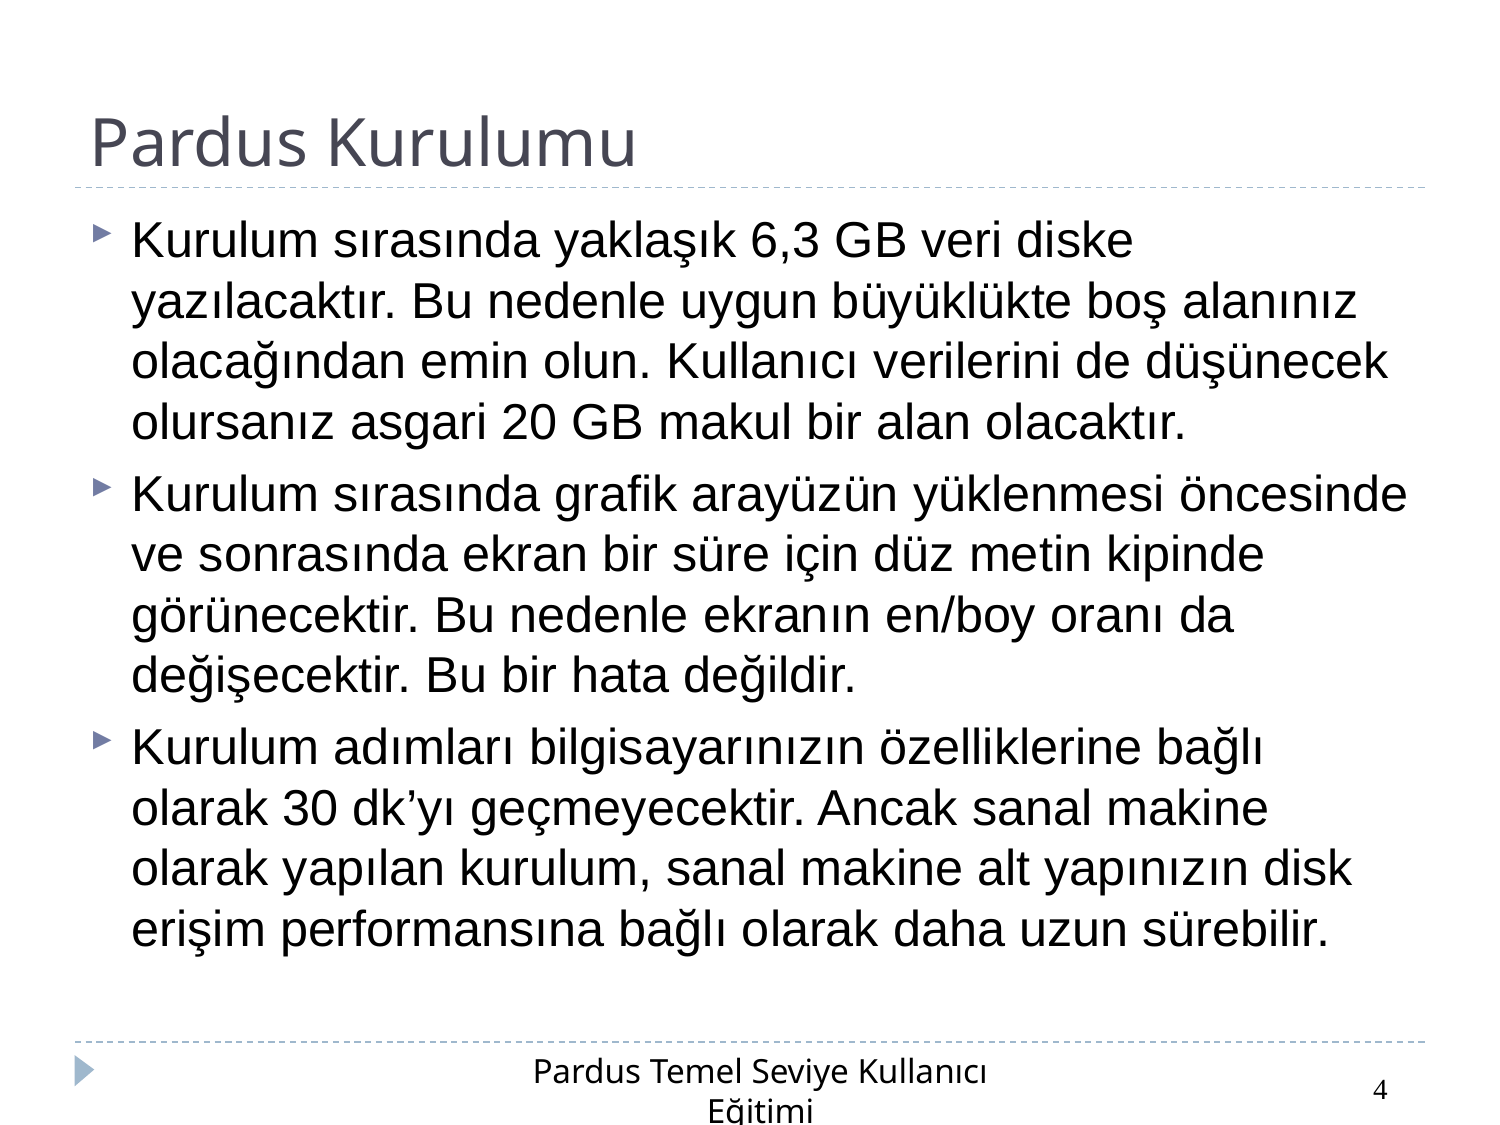

# Pardus Kurulumu
Kurulum sırasında yaklaşık 6,3 GB veri diske yazılacaktır. Bu nedenle uygun büyüklükte boş alanınız olacağından emin olun. Kullanıcı verilerini de düşünecek olursanız asgari 20 GB makul bir alan olacaktır.
Kurulum sırasında grafik arayüzün yüklenmesi öncesinde ve sonrasında ekran bir süre için düz metin kipinde görünecektir. Bu nedenle ekranın en/boy oranı da değişecektir. Bu bir hata değildir.
Kurulum adımları bilgisayarınızın özelliklerine bağlı olarak 30 dk’yı geçmeyecektir. Ancak sanal makine olarak yapılan kurulum, sanal makine alt yapınızın disk erişim performansına bağlı olarak daha uzun sürebilir.